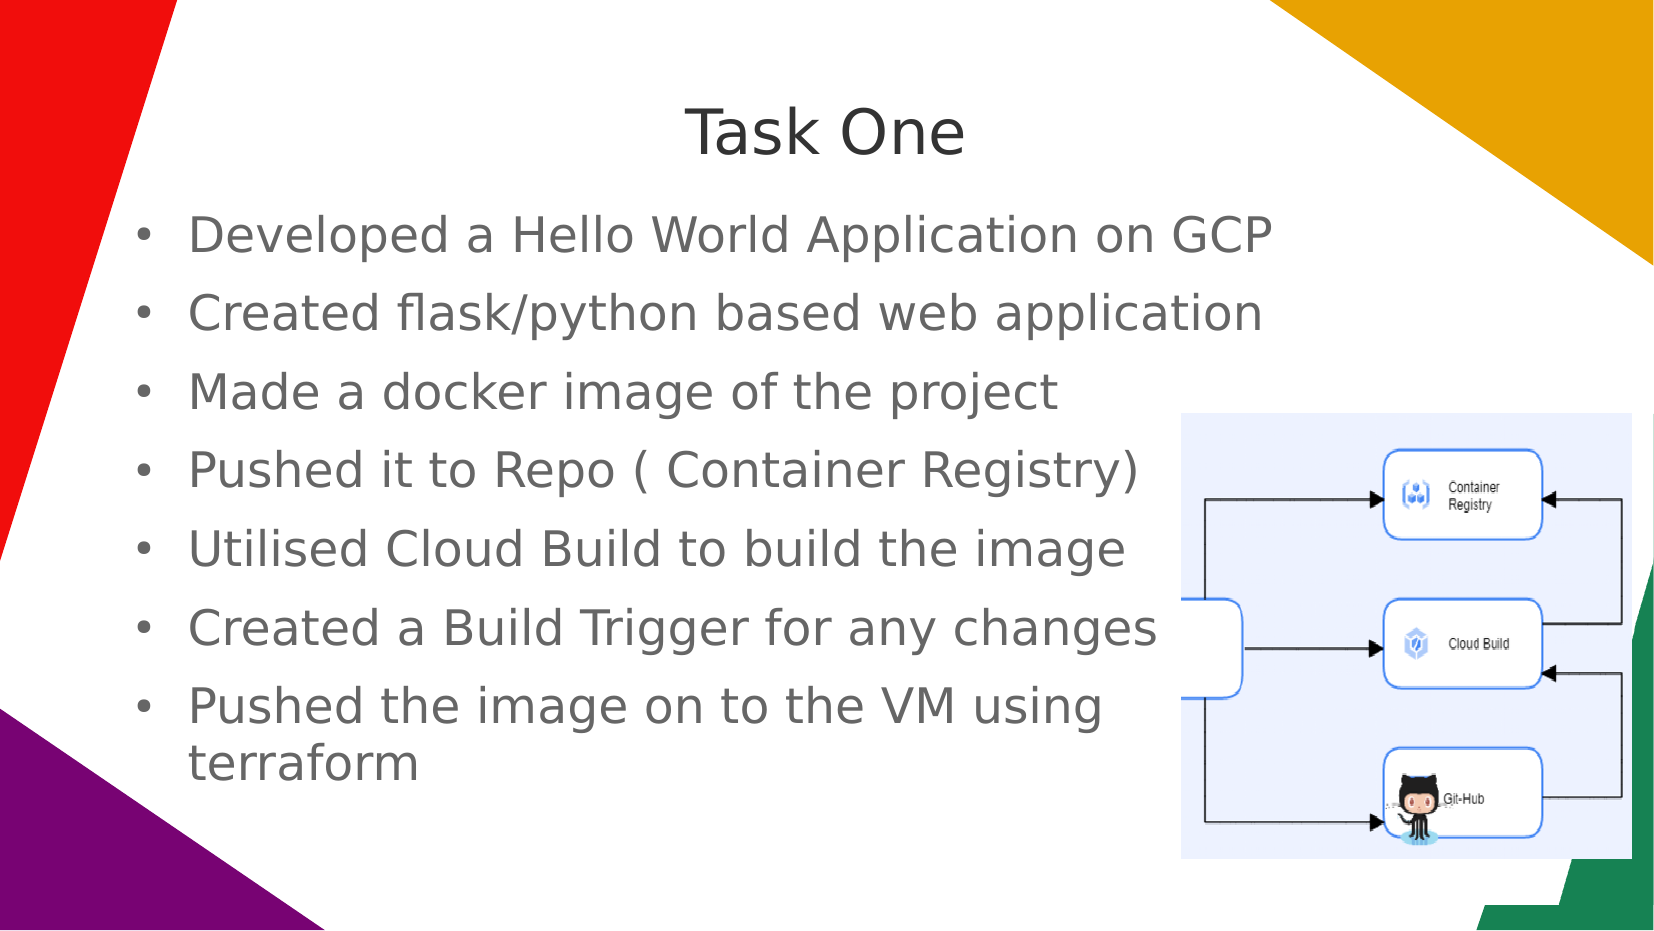

# Task One
Developed a Hello World Application on GCP
Created flask/python based web application
Made a docker image of the project
Pushed it to Repo ( Container Registry)
Utilised Cloud Build to build the image
Created a Build Trigger for any changes
Pushed the image on to the VM using
terraform
4